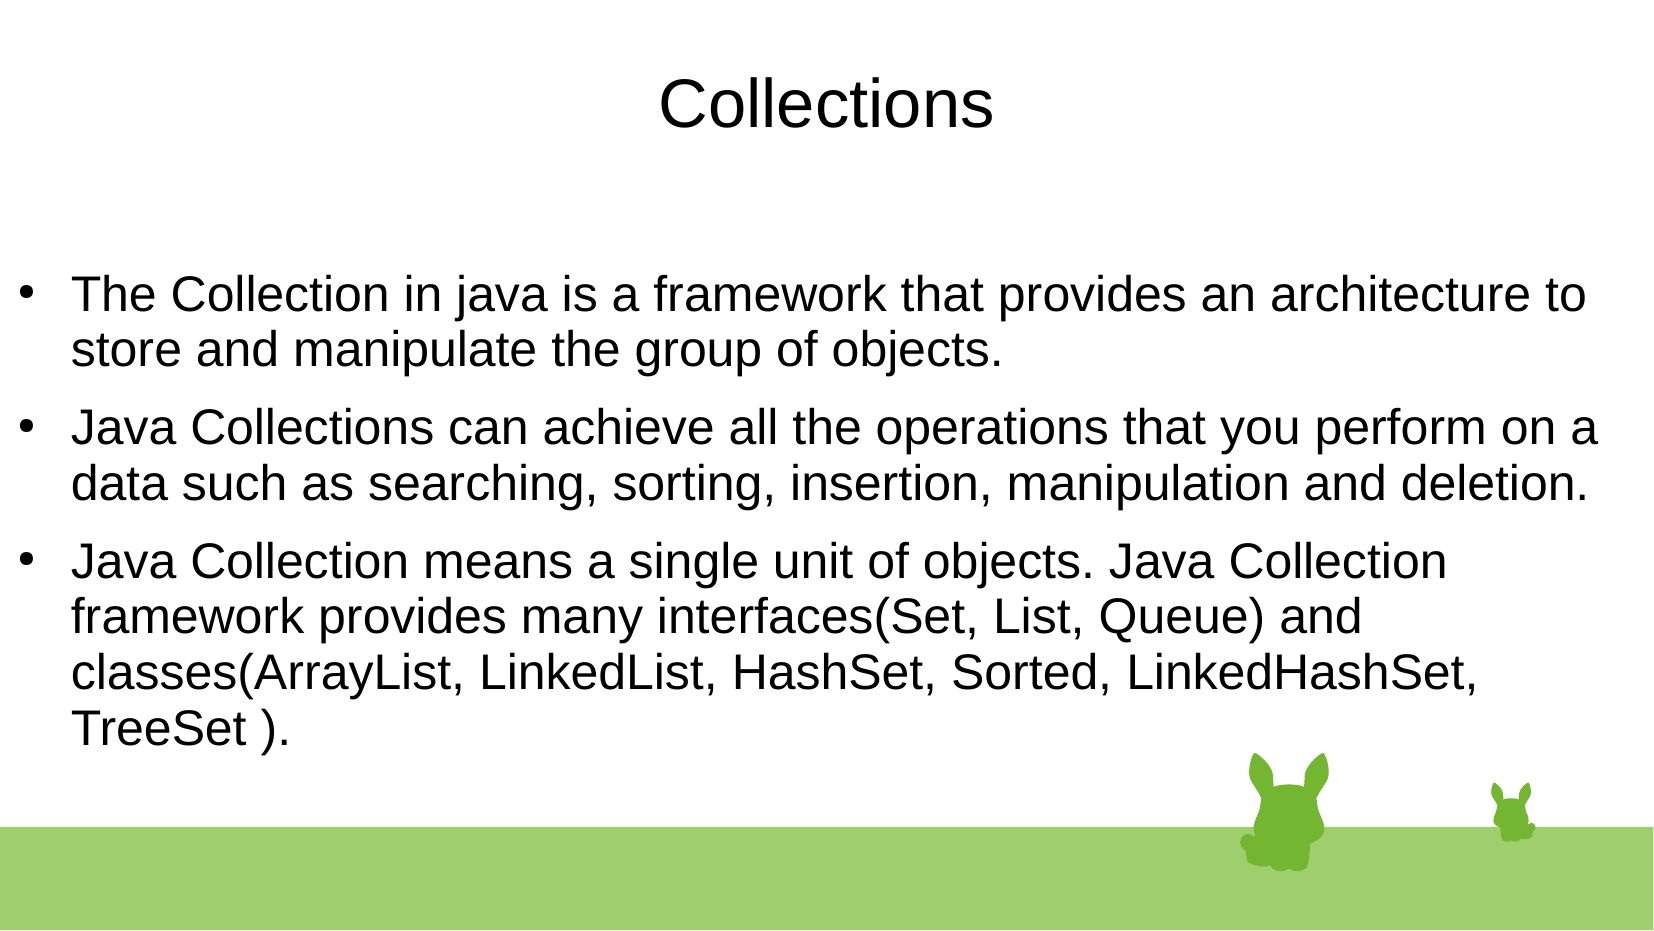

# Collections
The Collection in java is a framework that provides an architecture to store and manipulate the group of objects.
Java Collections can achieve all the operations that you perform on a data such as searching, sorting, insertion, manipulation and deletion.
Java Collection means a single unit of objects. Java Collection framework provides many interfaces(Set, List, Queue) and classes(ArrayList, LinkedList, HashSet, Sorted, LinkedHashSet, TreeSet ).